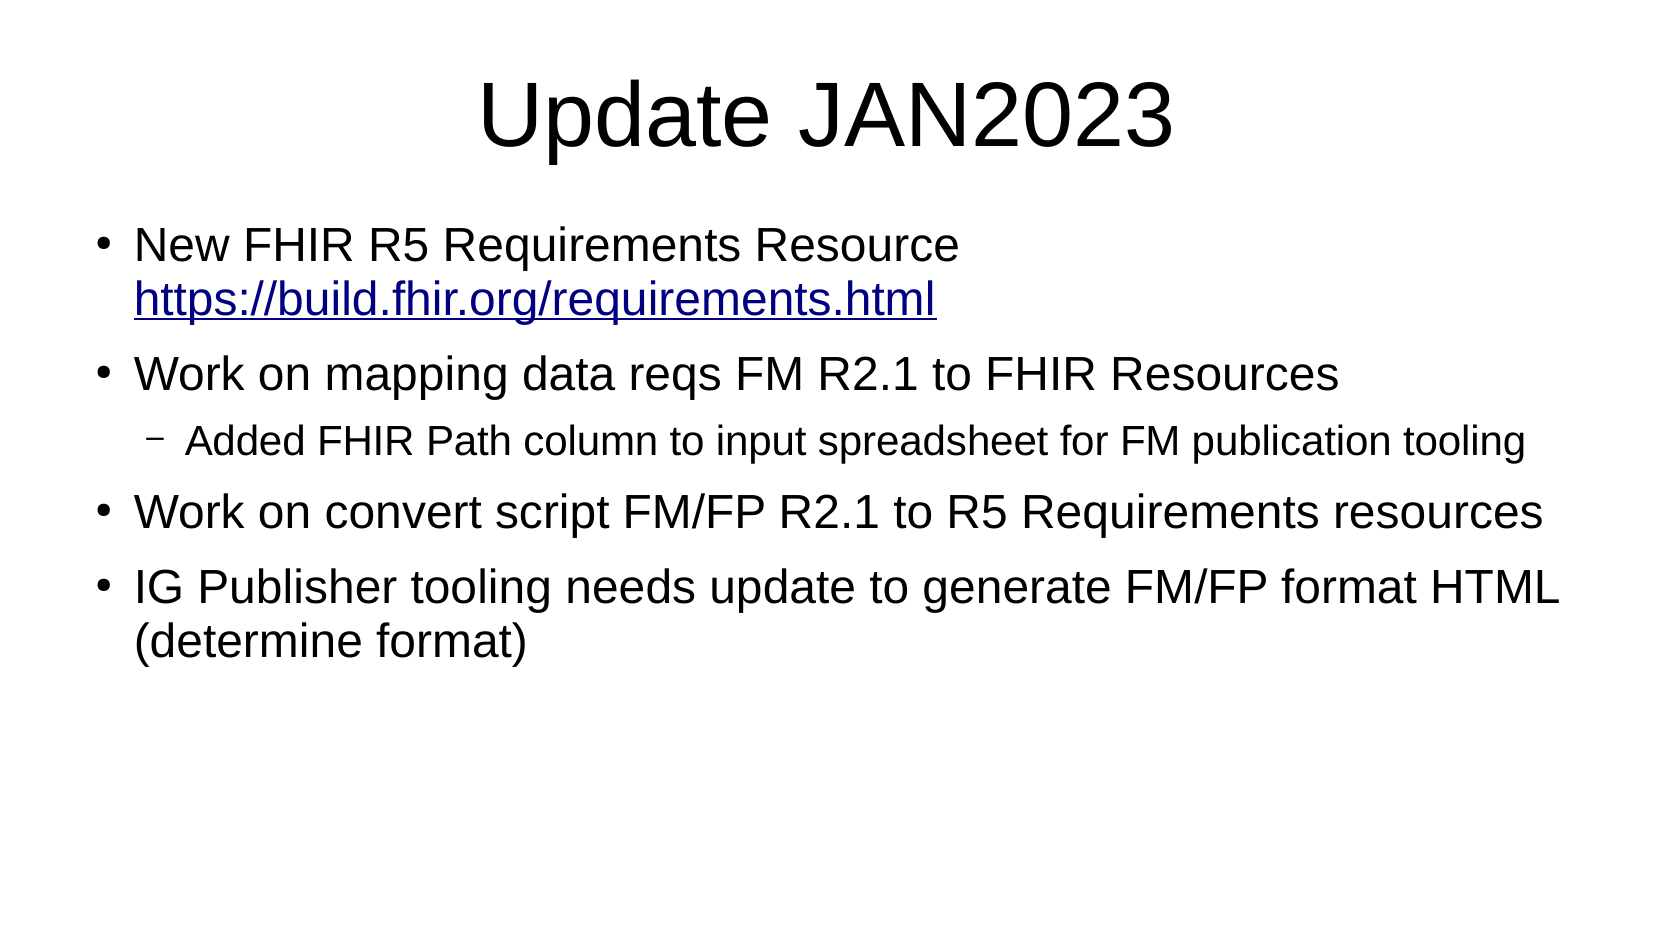

# Update JAN2023
New FHIR R5 Requirements Resource https://build.fhir.org/requirements.html
Work on mapping data reqs FM R2.1 to FHIR Resources
Added FHIR Path column to input spreadsheet for FM publication tooling
Work on convert script FM/FP R2.1 to R5 Requirements resources
IG Publisher tooling needs update to generate FM/FP format HTML (determine format)